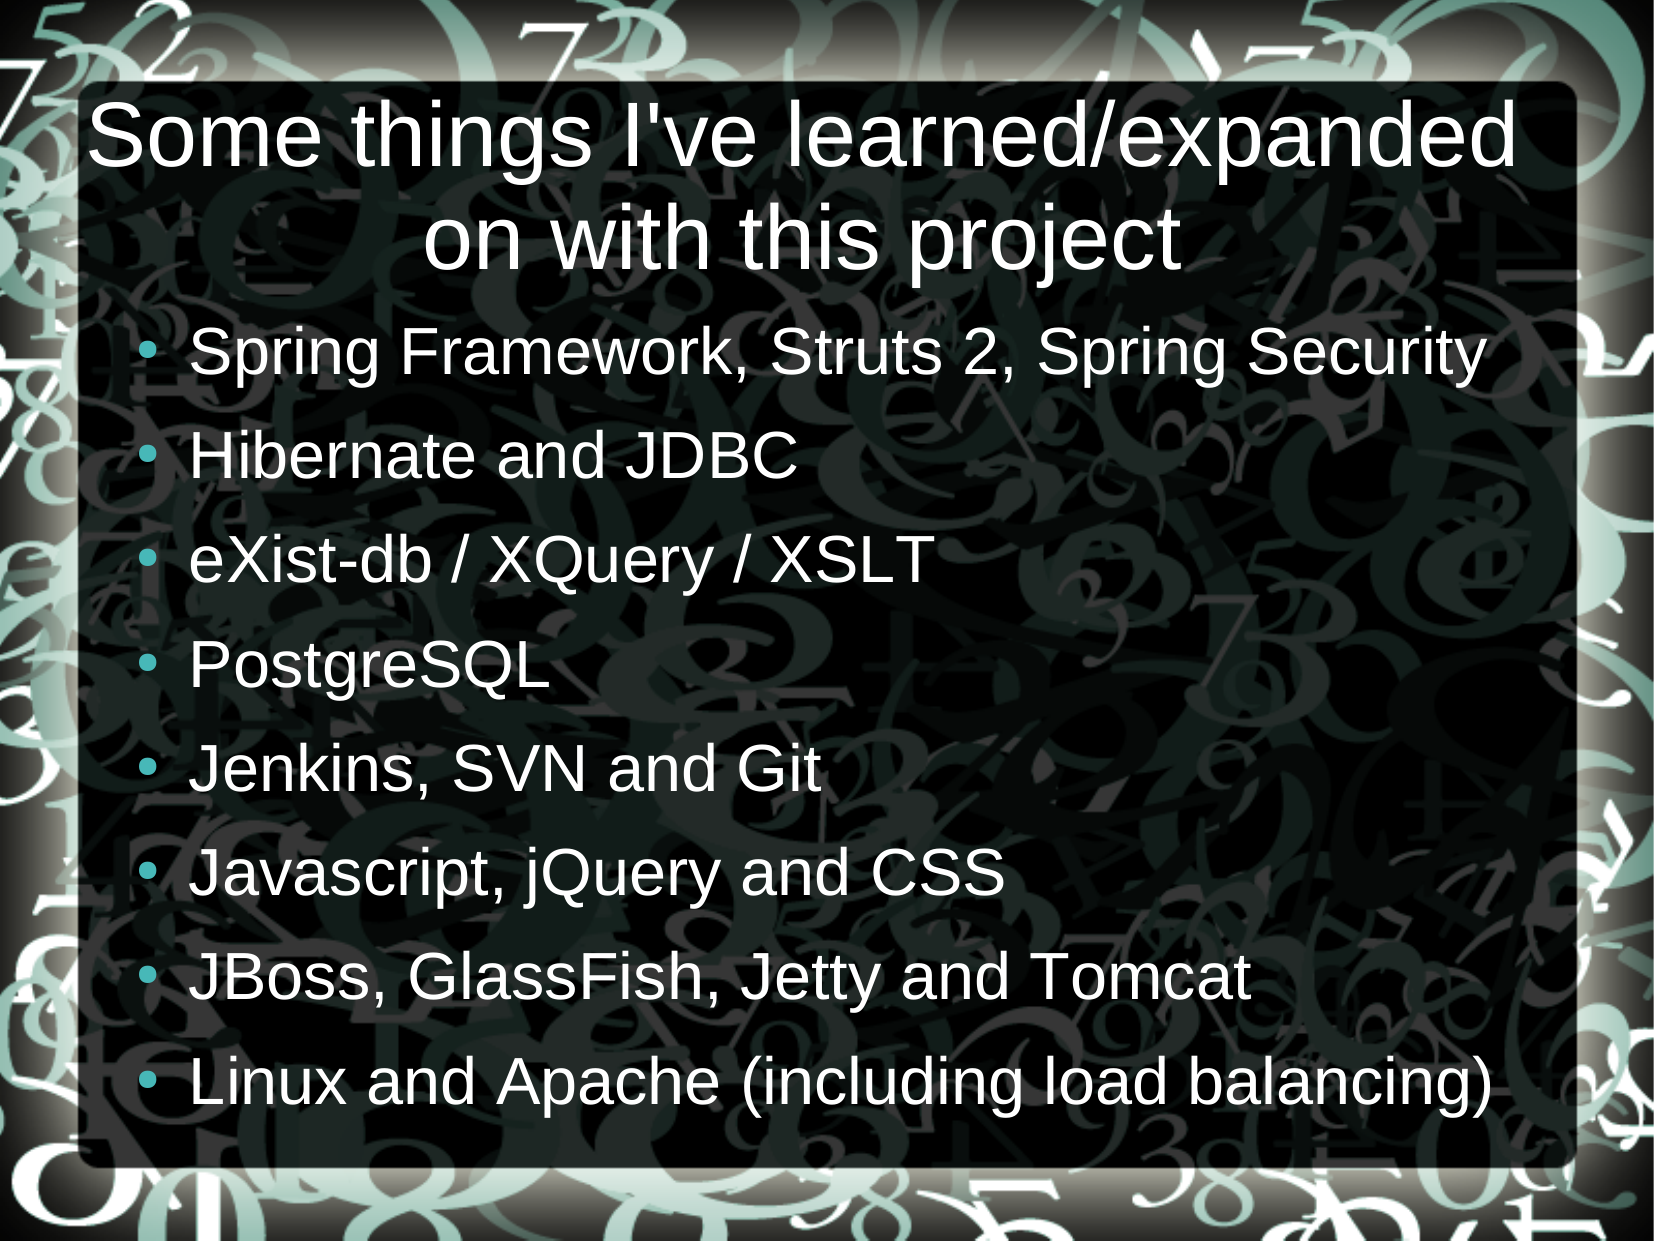

# Some things I've learned/expanded on with this project
Spring Framework, Struts 2, Spring Security
Hibernate and JDBC
eXist-db / XQuery / XSLT
PostgreSQL
Jenkins, SVN and Git
Javascript, jQuery and CSS
JBoss, GlassFish, Jetty and Tomcat
Linux and Apache (including load balancing)